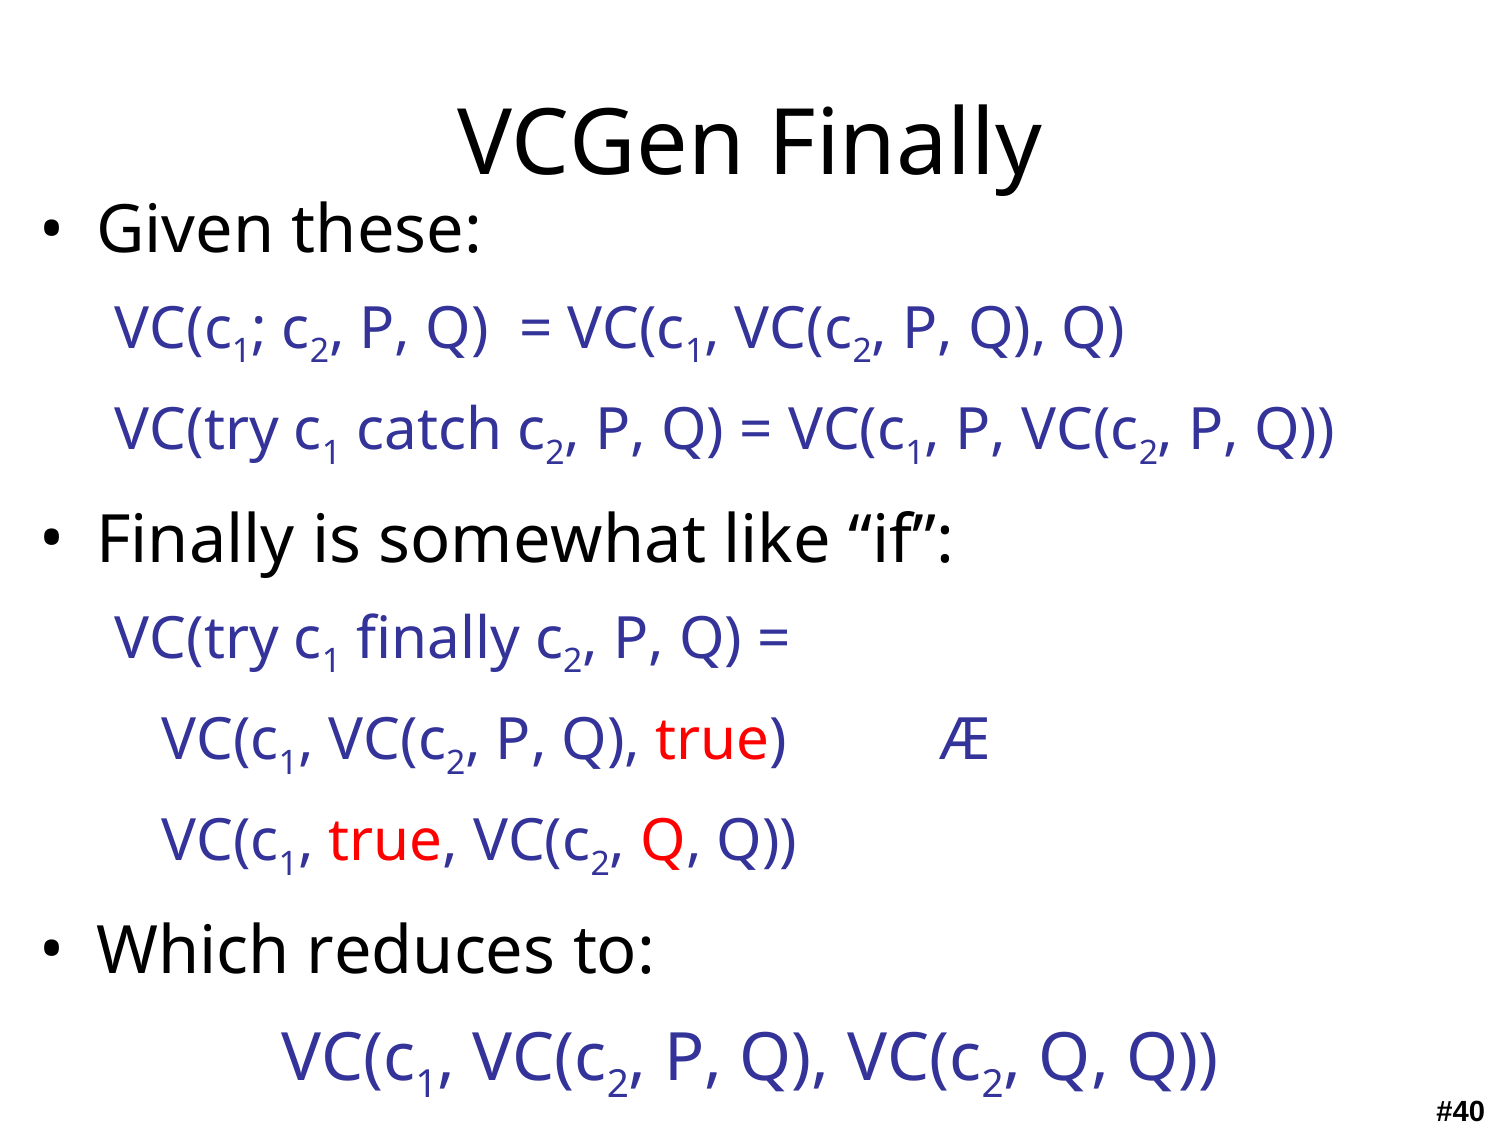

# VCGen Finally
Given these:
VC(c1; c2, P, Q) = VC(c1, VC(c2, P, Q), Q)
VC(try c1 catch c2, P, Q) = VC(c1, P, VC(c2, P, Q))
Finally is somewhat like “if”:
VC(try c1 finally c2, P, Q) =
	VC(c1, VC(c2, P, Q), true) 	Æ
 	VC(c1, true, VC(c2, Q, Q))
Which reduces to:
VC(c1, VC(c2, P, Q), VC(c2, Q, Q))
40